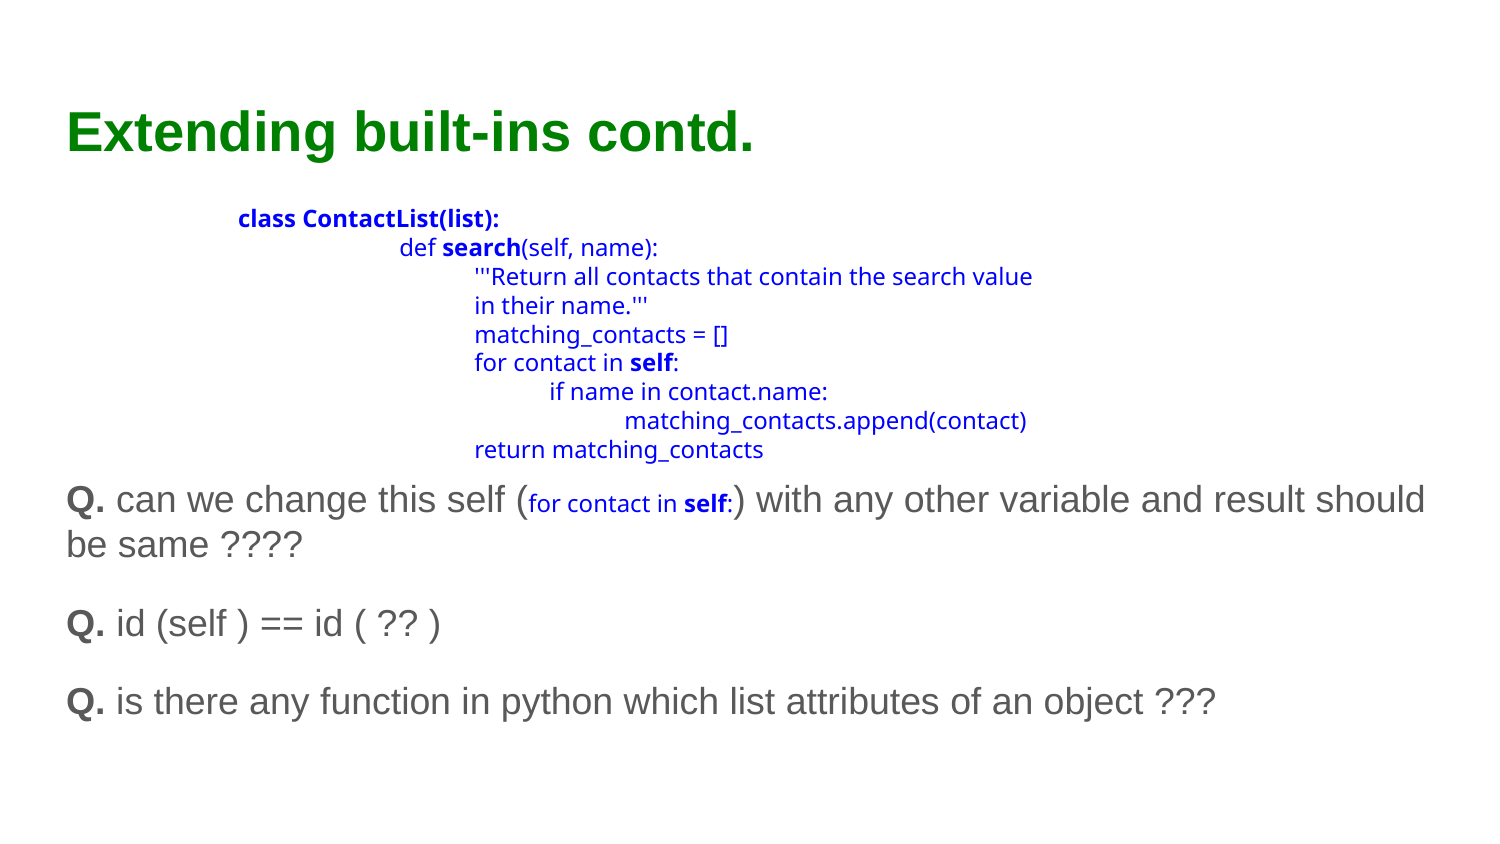

# Extending built-ins contd.
class ContactList(list):
		def search(self, name):
			'''Return all contacts that contain the search value
			in their name.'''
			matching_contacts = []
			for contact in self:
				if name in contact.name:
					matching_contacts.append(contact)
			return matching_contacts
Q. can we change this self (for contact in self:) with any other variable and result should be same ????
Q. id (self ) == id ( ?? )
Q. is there any function in python which list attributes of an object ???